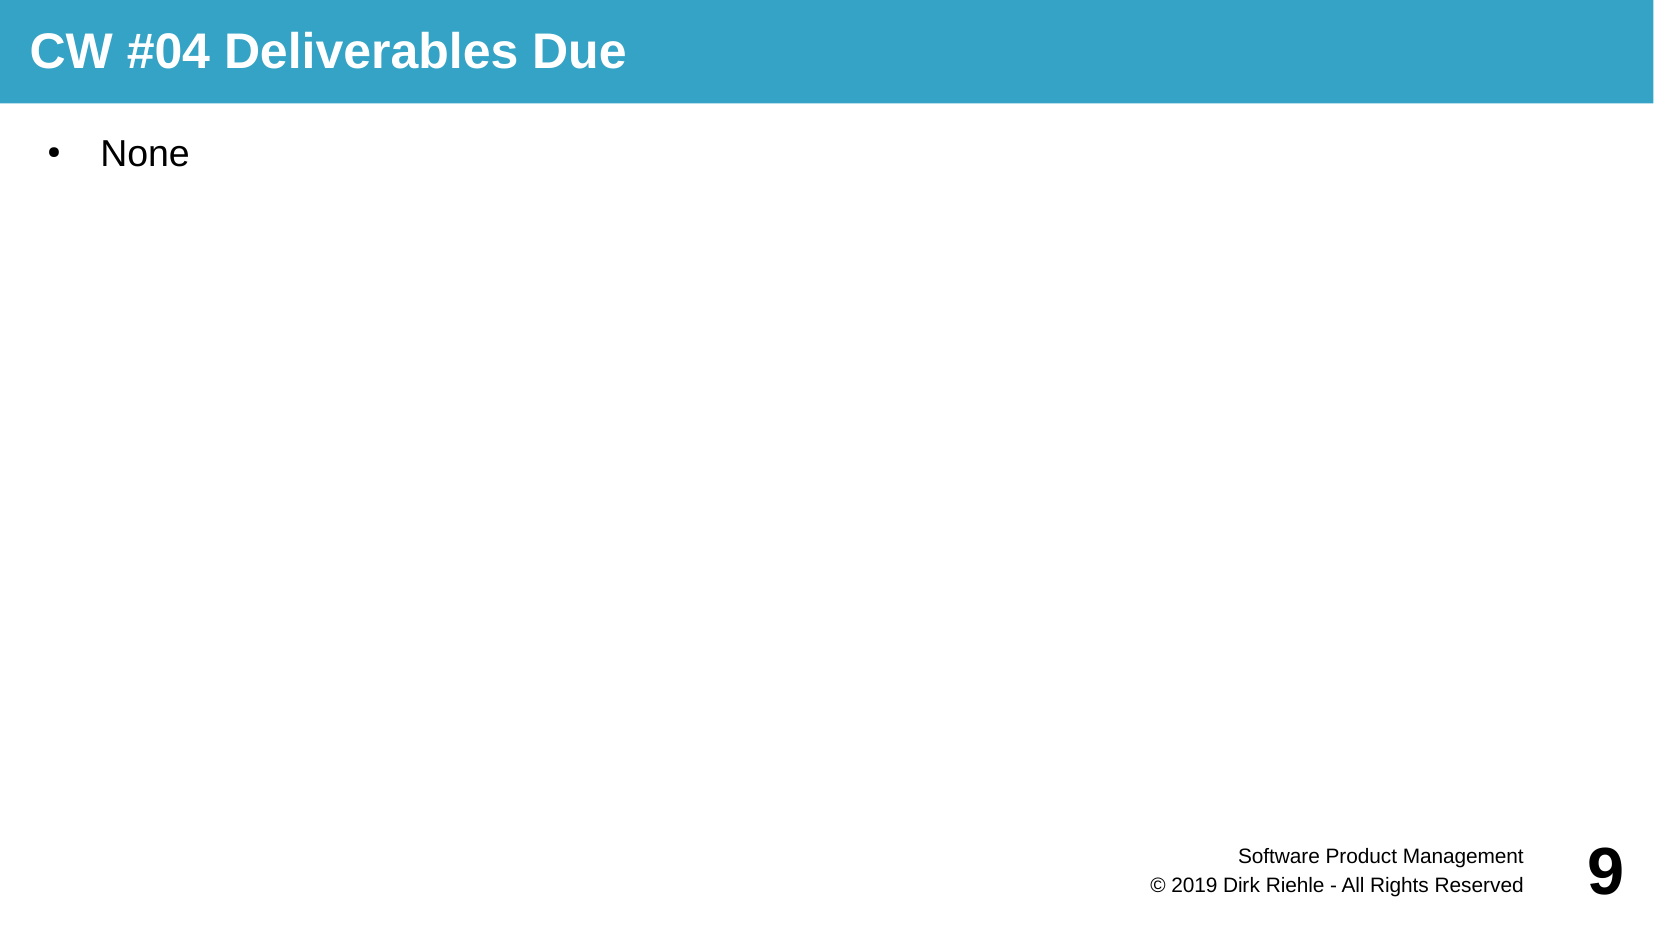

# CW #04 Deliverables Due
None
Software Product Management
9
© 2019 Dirk Riehle - All Rights Reserved